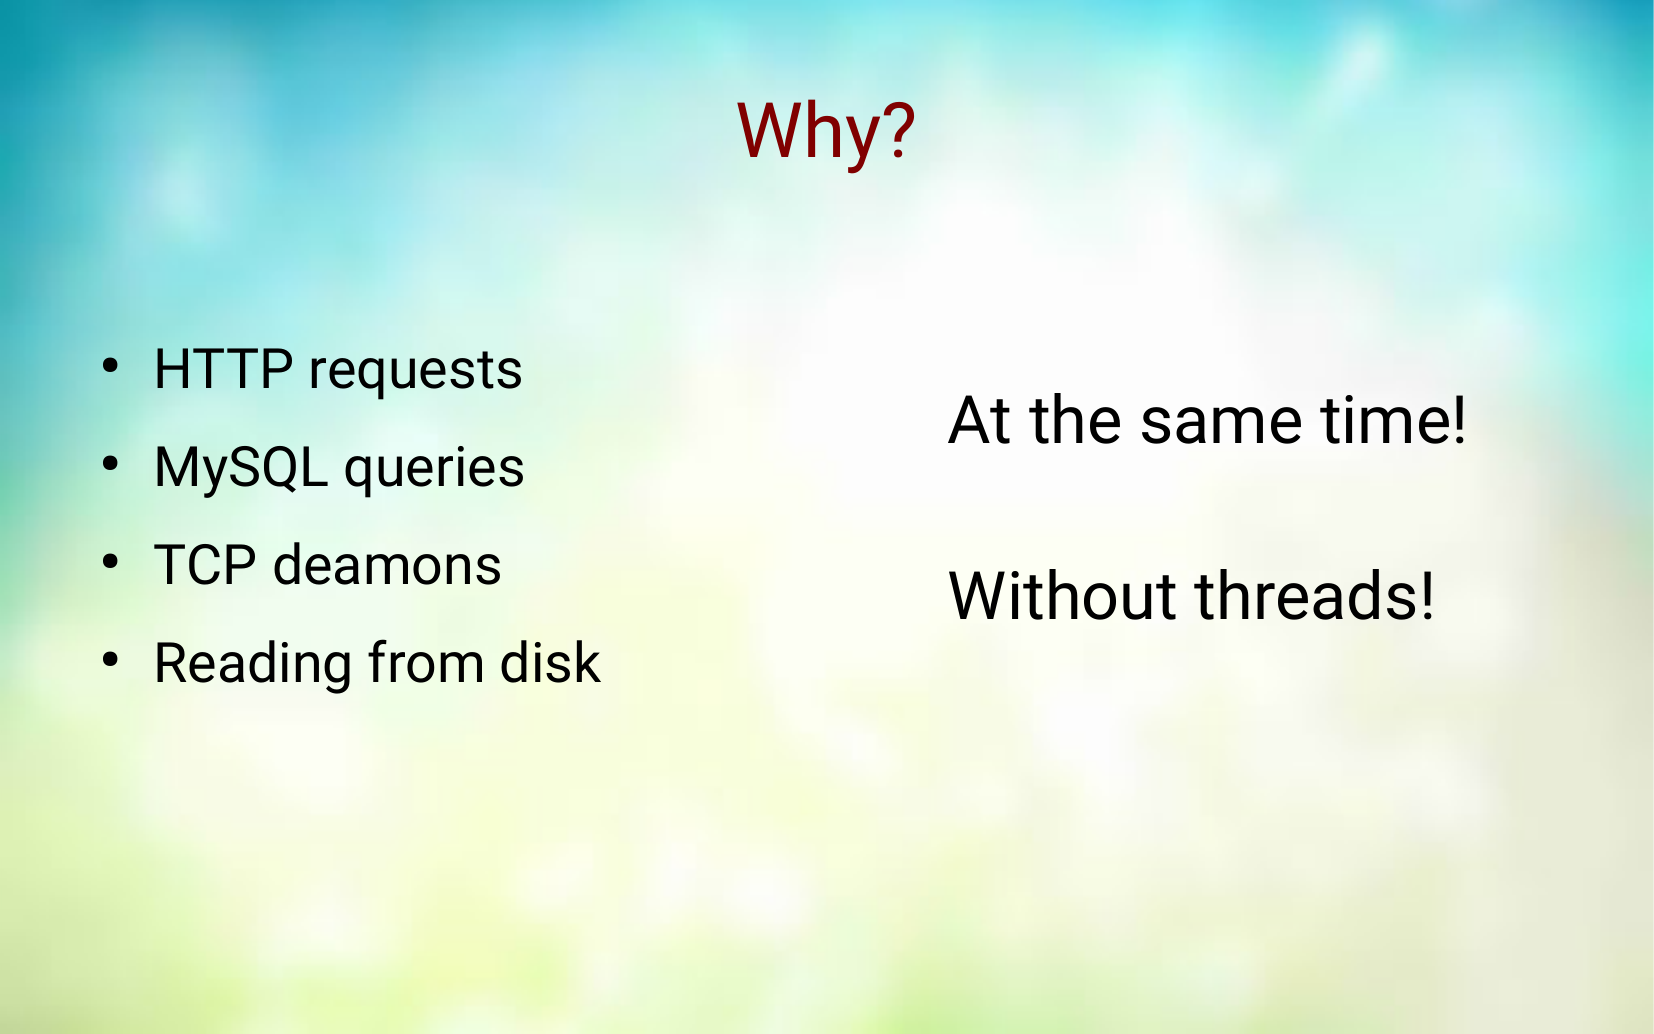

# Why?
HTTP requests
MySQL queries
TCP deamons
Reading from disk
At the same time!
Without threads!